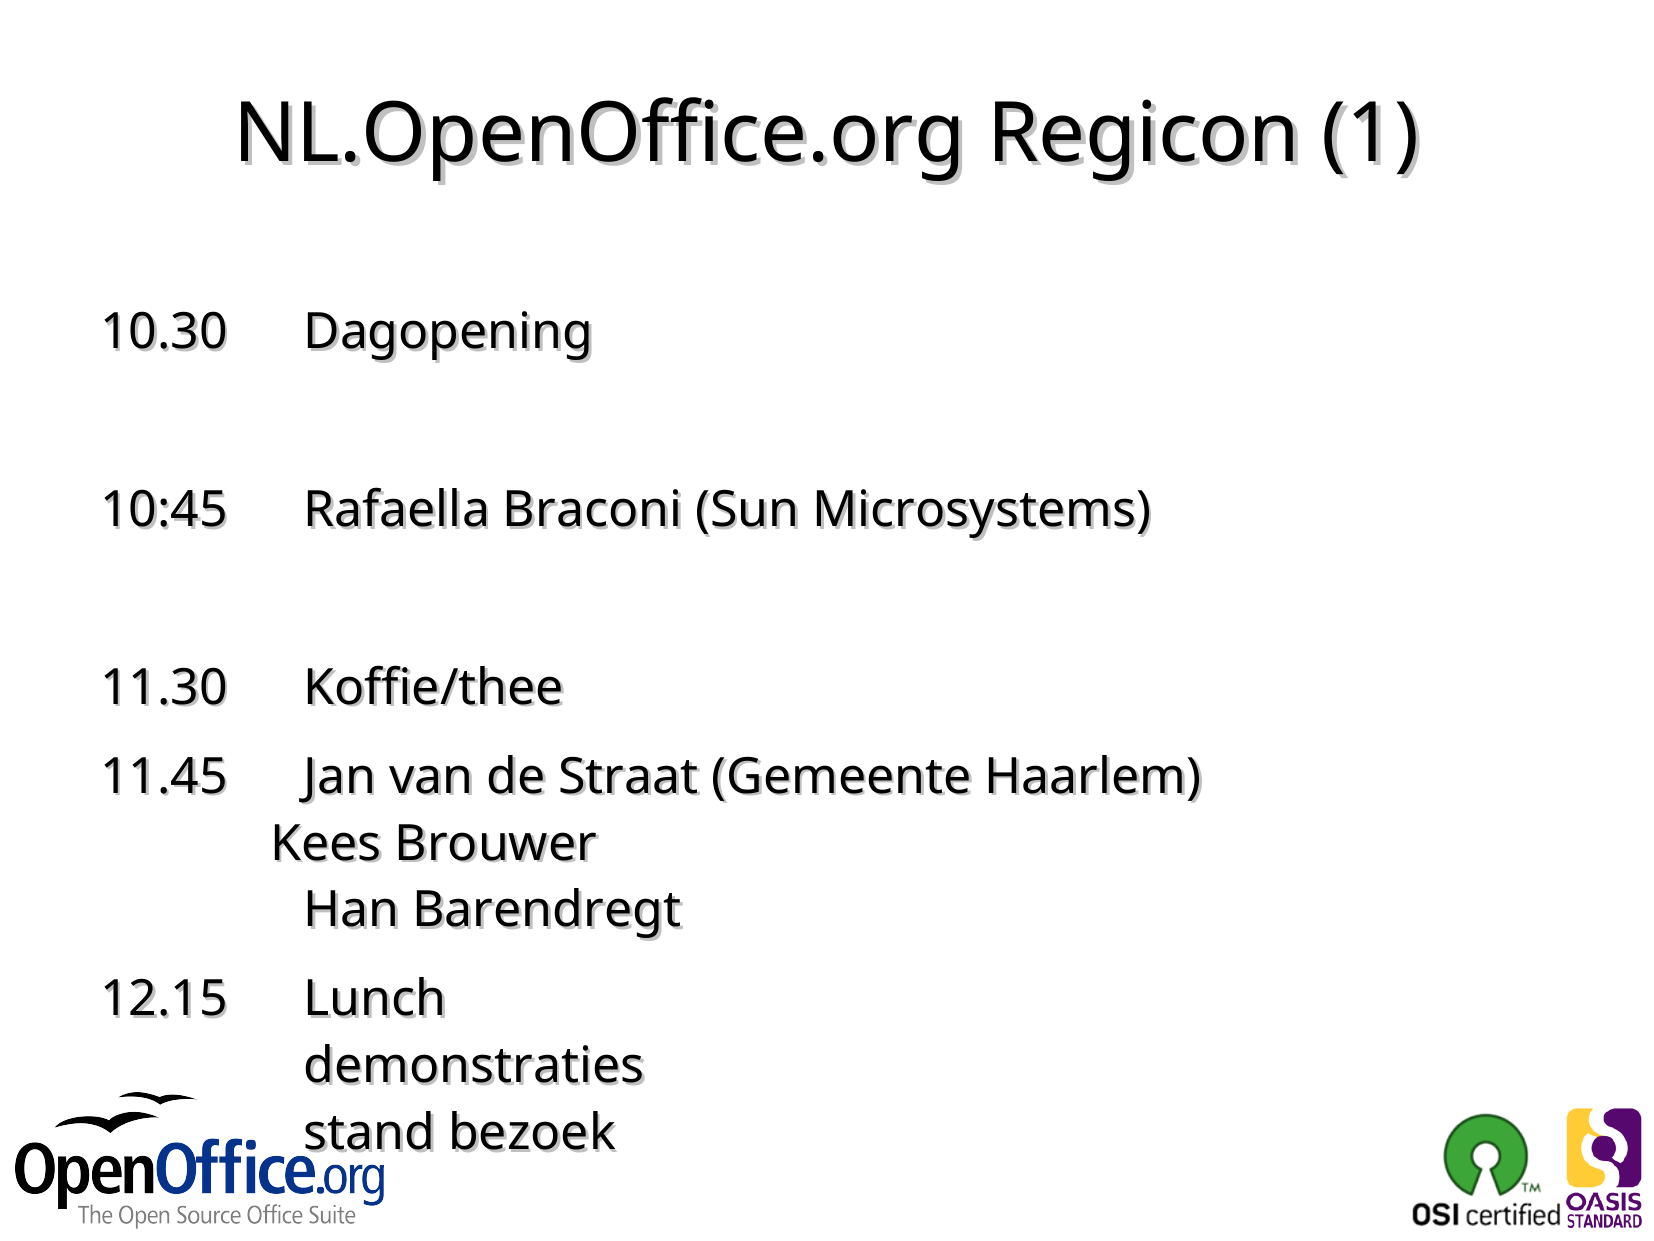

# NL.OpenOffice.org Regicon (1)
10.30 	Dagopening
10:45 	Rafaella Braconi (Sun Microsystems)
11.30 	Koffie/thee
11.45 	Jan van de Straat (Gemeente Haarlem)
 Kees Brouwer
			Han Barendregt
12.15 	Lunch
			demonstraties
			stand bezoek